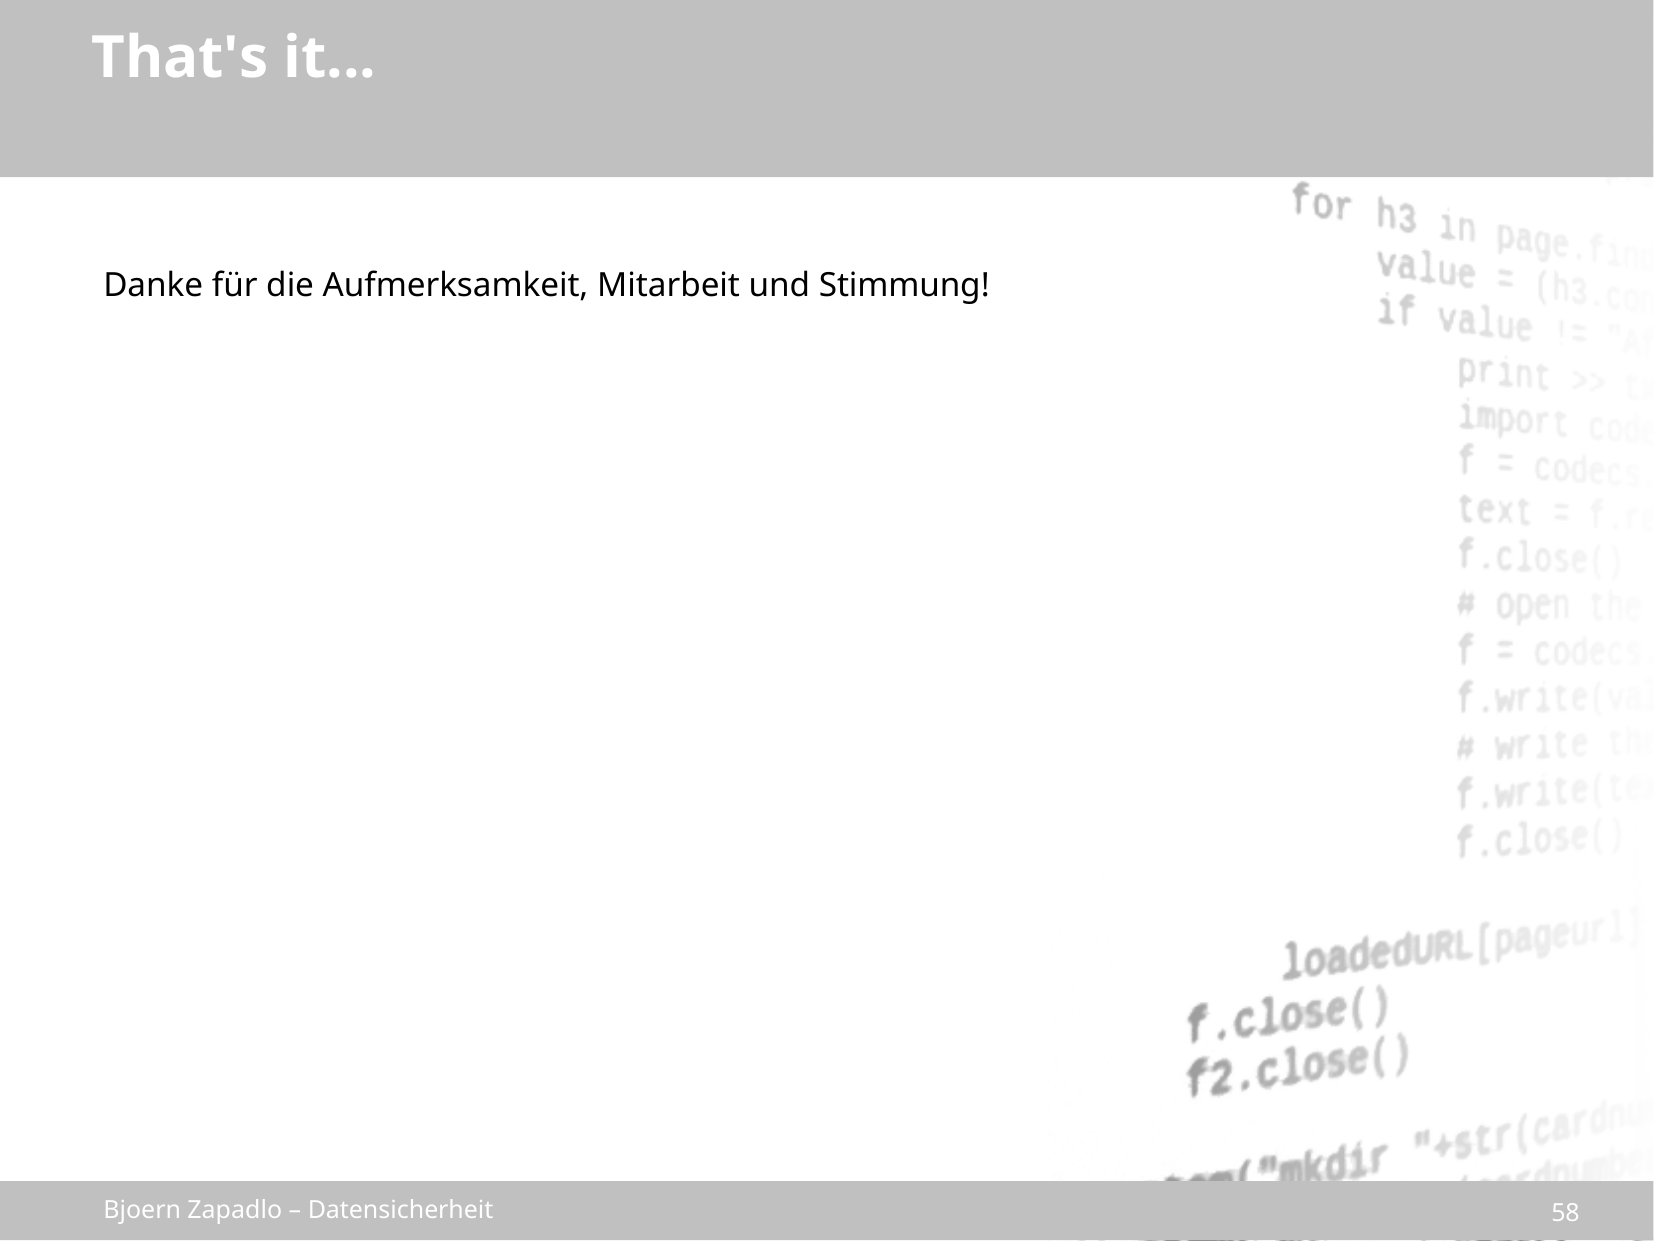

That's it...
Danke für die Aufmerksamkeit, Mitarbeit und Stimmung!